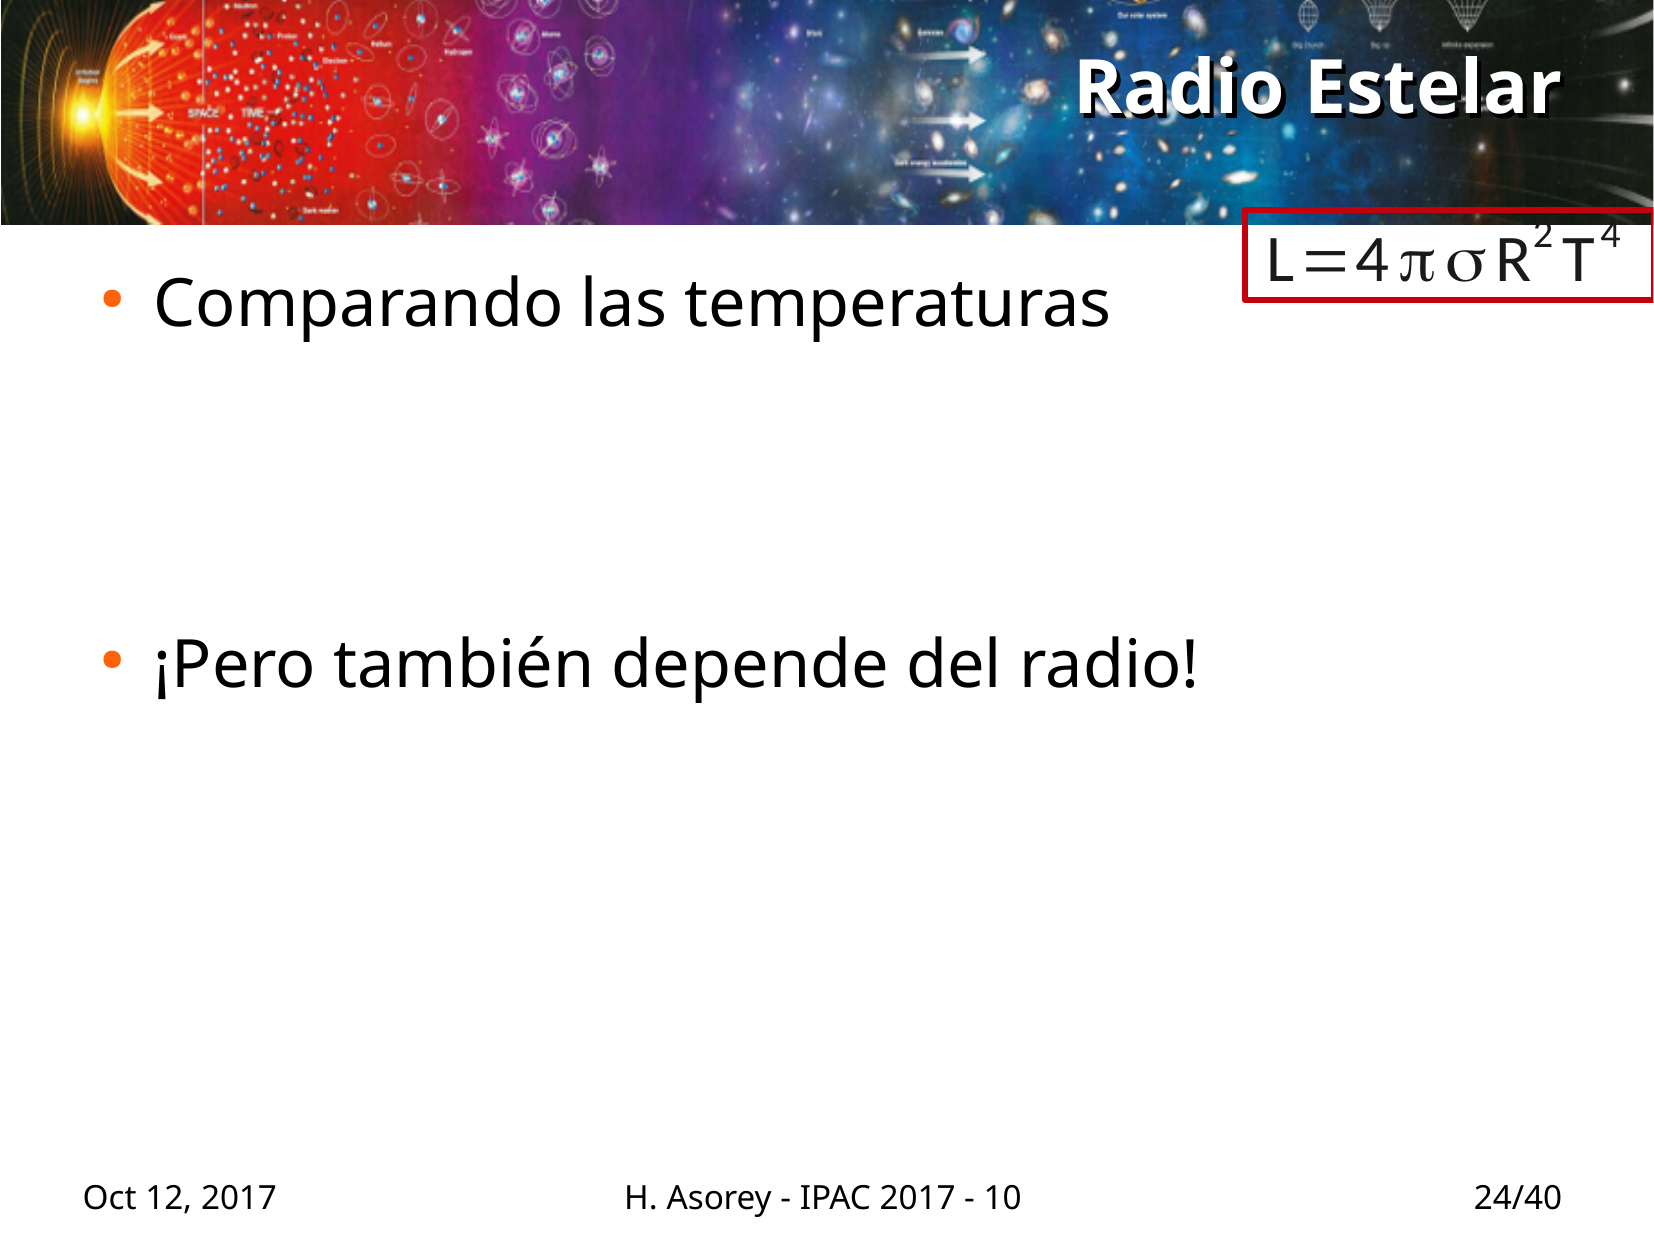

# Radio Estelar
Comparando las temperaturas
¡Pero también depende del radio!
Oct 12, 2017
H. Asorey - IPAC 2017 - 10
24